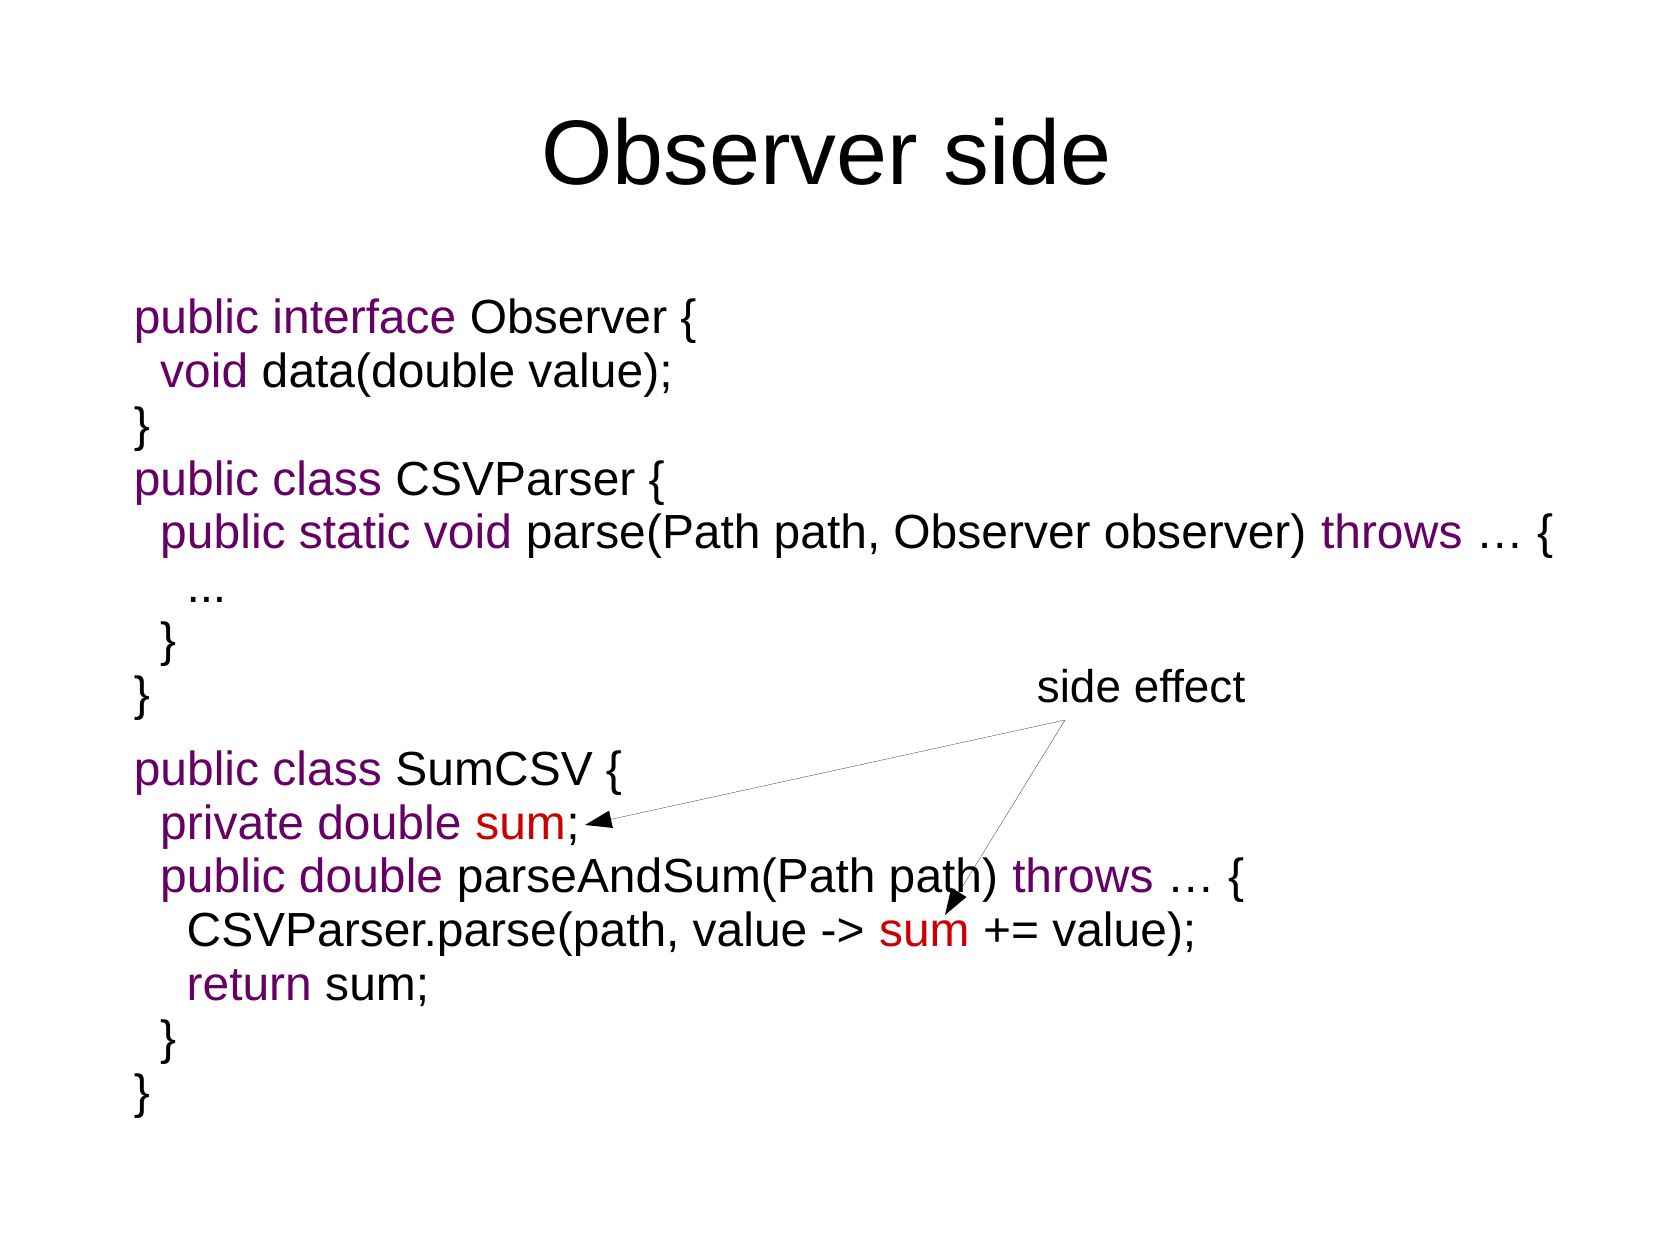

# Observer side
public interface Observer {
 void data(double value);
}
public class CSVParser {
 public static void parse(Path path, Observer observer) throws … {
 ...
 }
}
public class SumCSV {
 private double sum;
 public double parseAndSum(Path path) throws … {
 CSVParser.parse(path, value -> sum += value);
 return sum;
 }
}
side effect